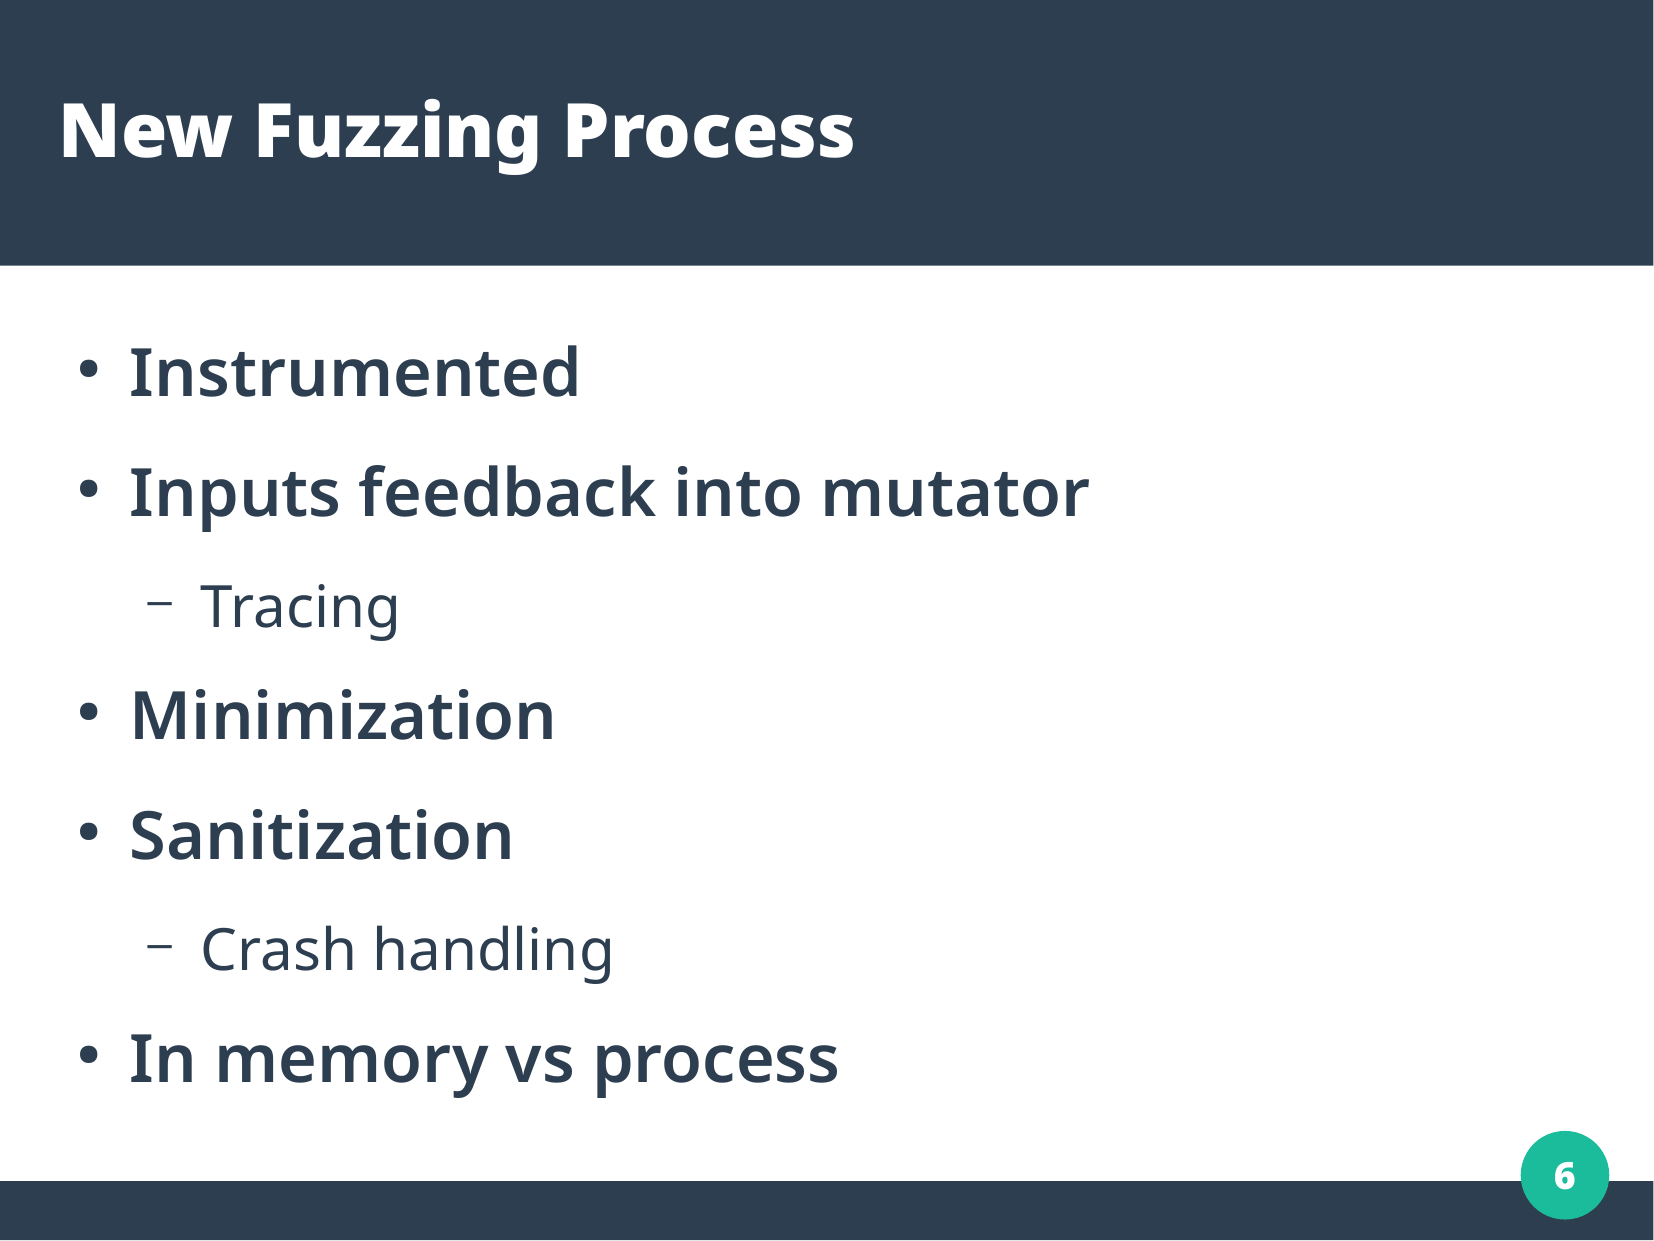

# New Fuzzing Process
Instrumented
Inputs feedback into mutator
Tracing
Minimization
Sanitization
Crash handling
In memory vs process
6